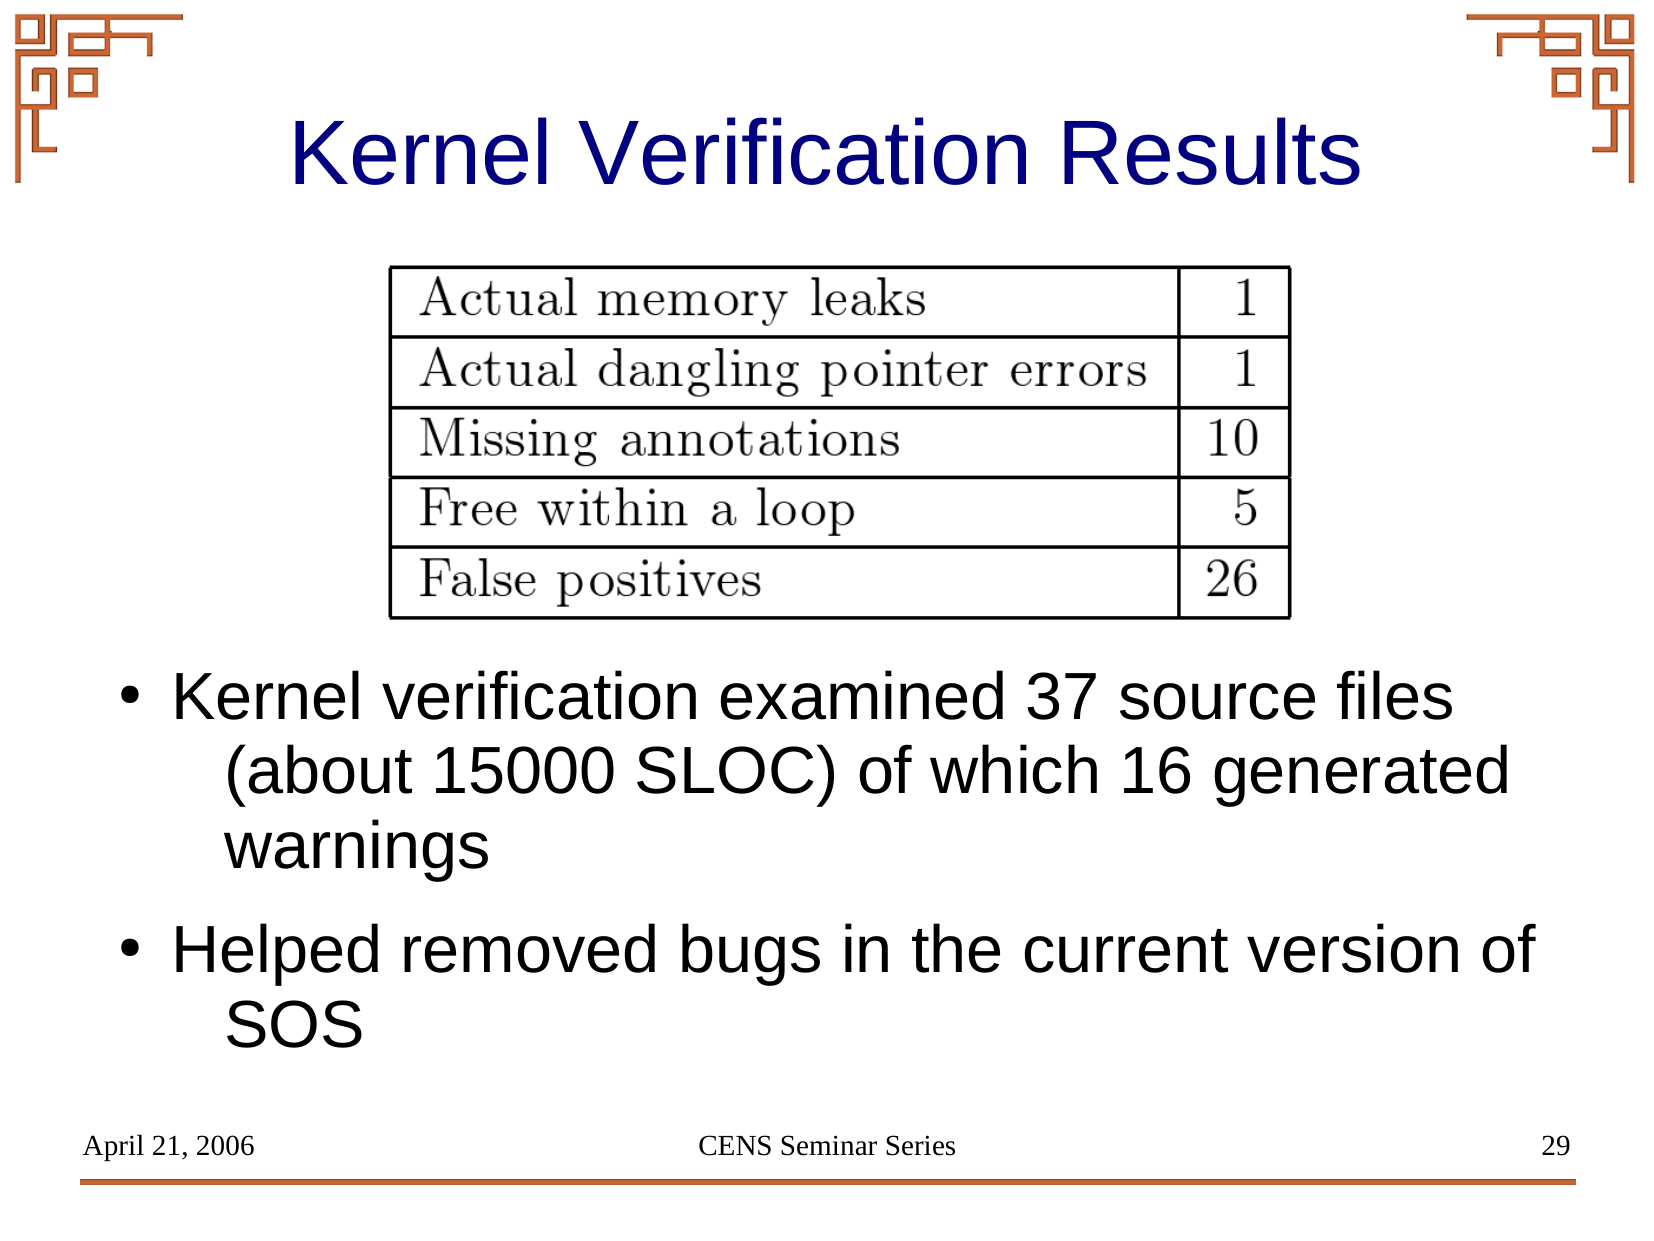

# Kernel Verification Results
Kernel verification examined 37 source files (about 15000 SLOC) of which 16 generated warnings
Helped removed bugs in the current version of SOS
April 21, 2006
CENS Seminar Series
29